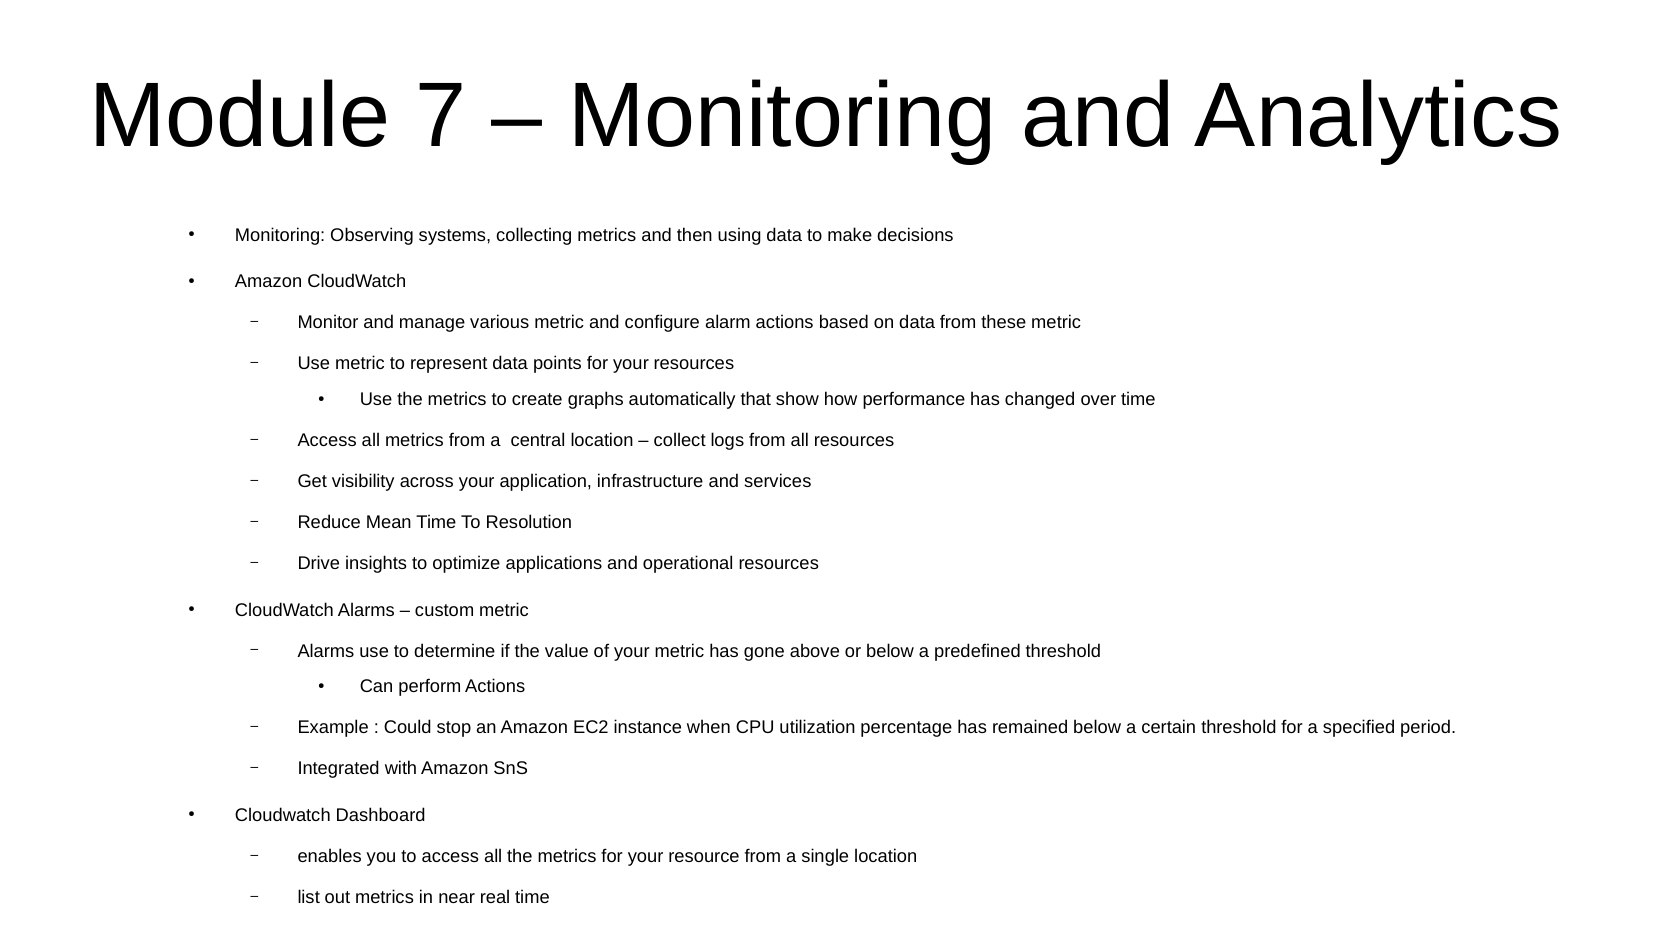

# Module 7 – Monitoring and Analytics
Monitoring: Observing systems, collecting metrics and then using data to make decisions
Amazon CloudWatch
Monitor and manage various metric and configure alarm actions based on data from these metric
Use metric to represent data points for your resources
Use the metrics to create graphs automatically that show how performance has changed over time
Access all metrics from a central location – collect logs from all resources
Get visibility across your application, infrastructure and services
Reduce Mean Time To Resolution
Drive insights to optimize applications and operational resources
CloudWatch Alarms – custom metric
Alarms use to determine if the value of your metric has gone above or below a predefined threshold
Can perform Actions
Example : Could stop an Amazon EC2 instance when CPU utilization percentage has remained below a certain threshold for a specified period.
Integrated with Amazon SnS
Cloudwatch Dashboard
enables you to access all the metrics for your resource from a single location
list out metrics in near real time